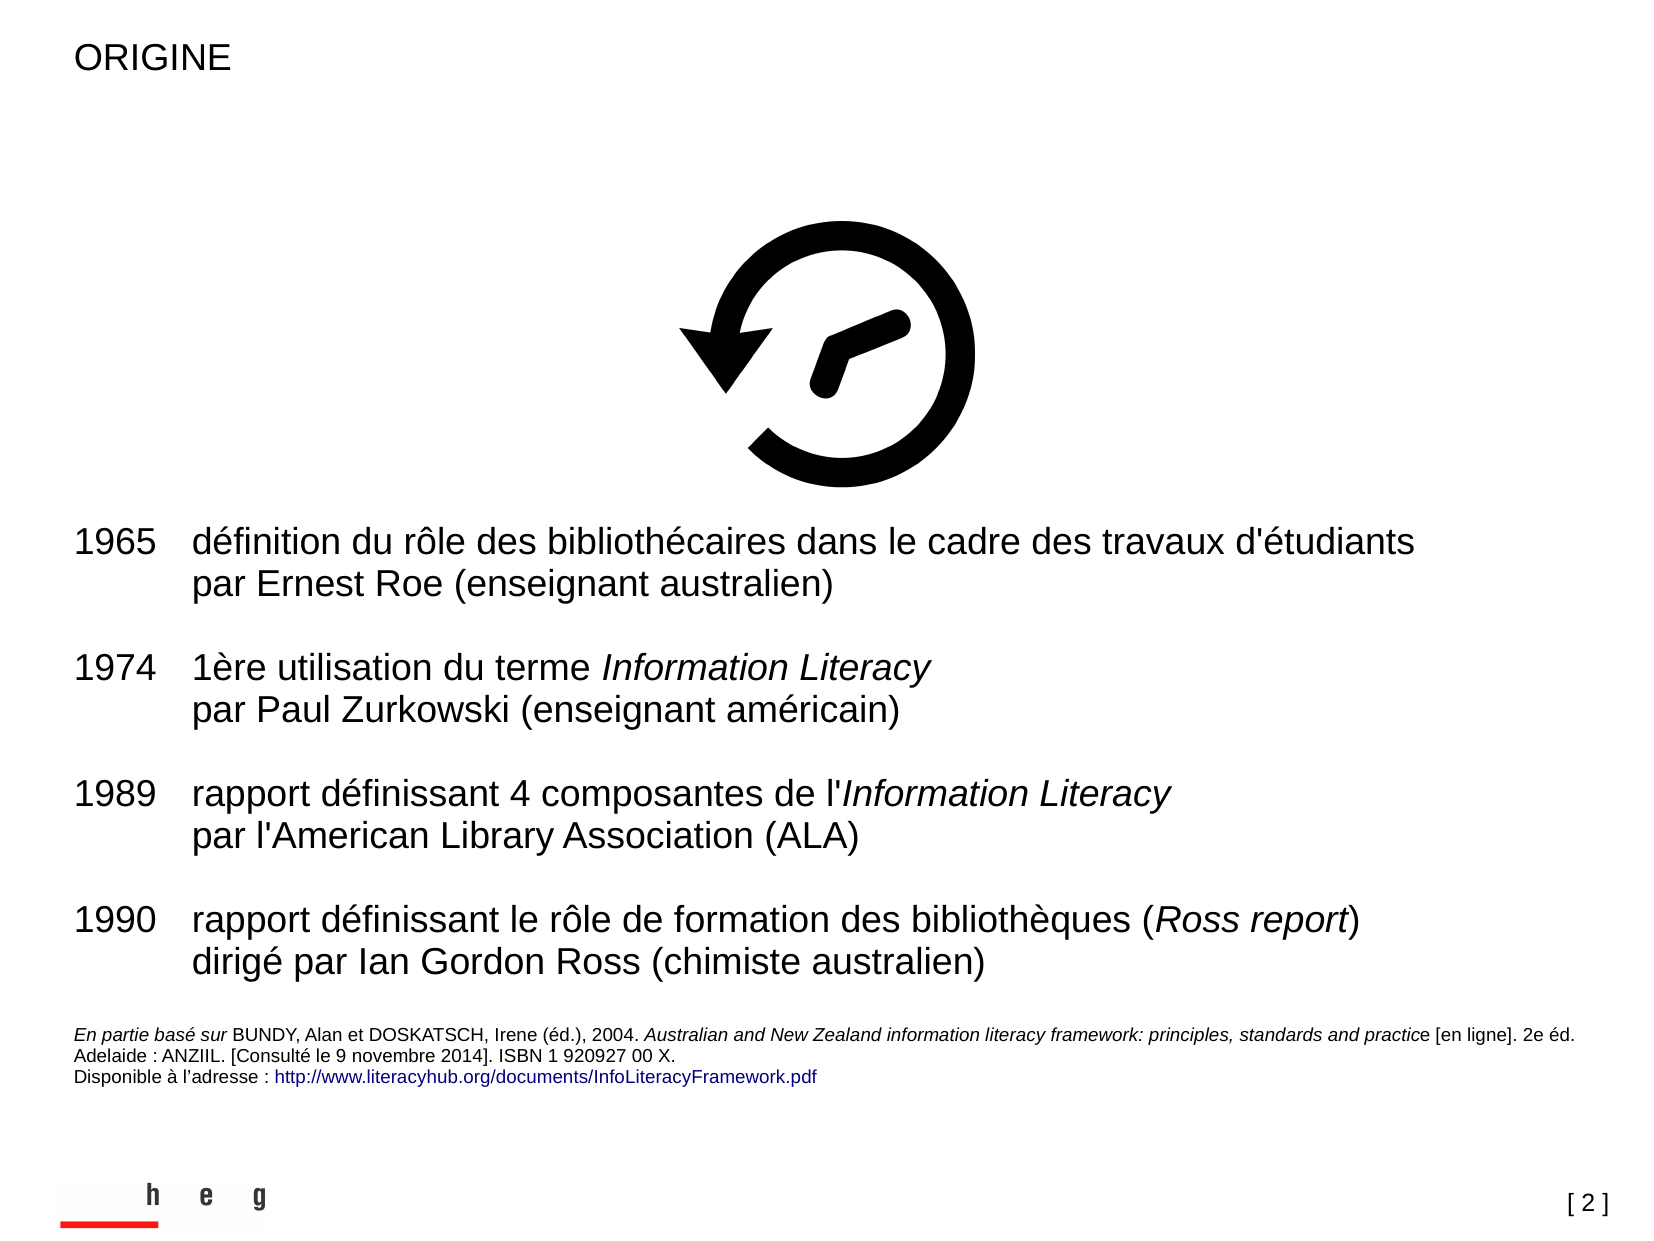

ORIGINE
1965	définition du rôle des bibliothécaires dans le cadre des travaux d'étudiants
	par Ernest Roe (enseignant australien)
1974	1ère utilisation du terme Information Literacy
	par Paul Zurkowski (enseignant américain)
1989	rapport définissant 4 composantes de l'Information Literacy
	par l'American Library Association (ALA)
1990	rapport définissant le rôle de formation des bibliothèques (Ross report)
	dirigé par Ian Gordon Ross (chimiste australien)
En partie basé sur BUNDY, Alan et DOSKATSCH, Irene (éd.), 2004. Australian and New Zealand information literacy framework: principles, standards and practice [en ligne]. 2e éd. Adelaide : ANZIIL. [Consulté le 9 novembre 2014]. ISBN 1 920927 00 X.
Disponible à l’adresse : http://www.literacyhub.org/documents/InfoLiteracyFramework.pdf